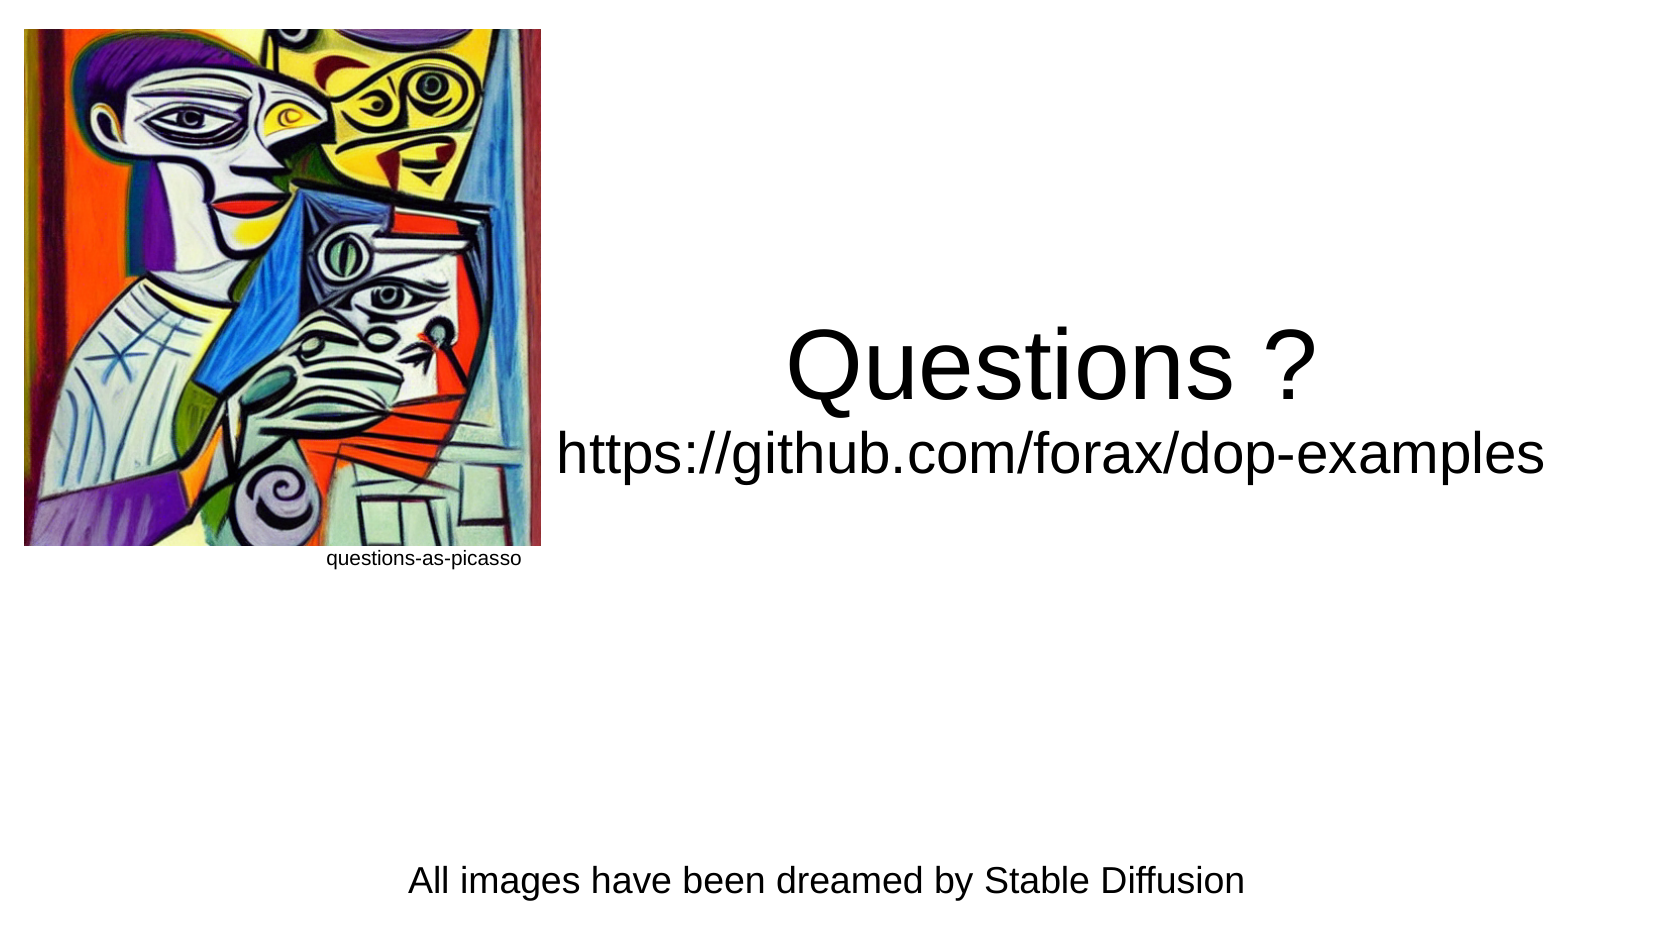

# Questions ? https://github.com/forax/dop-examples
questions-as-picasso
All images have been dreamed by Stable Diffusion